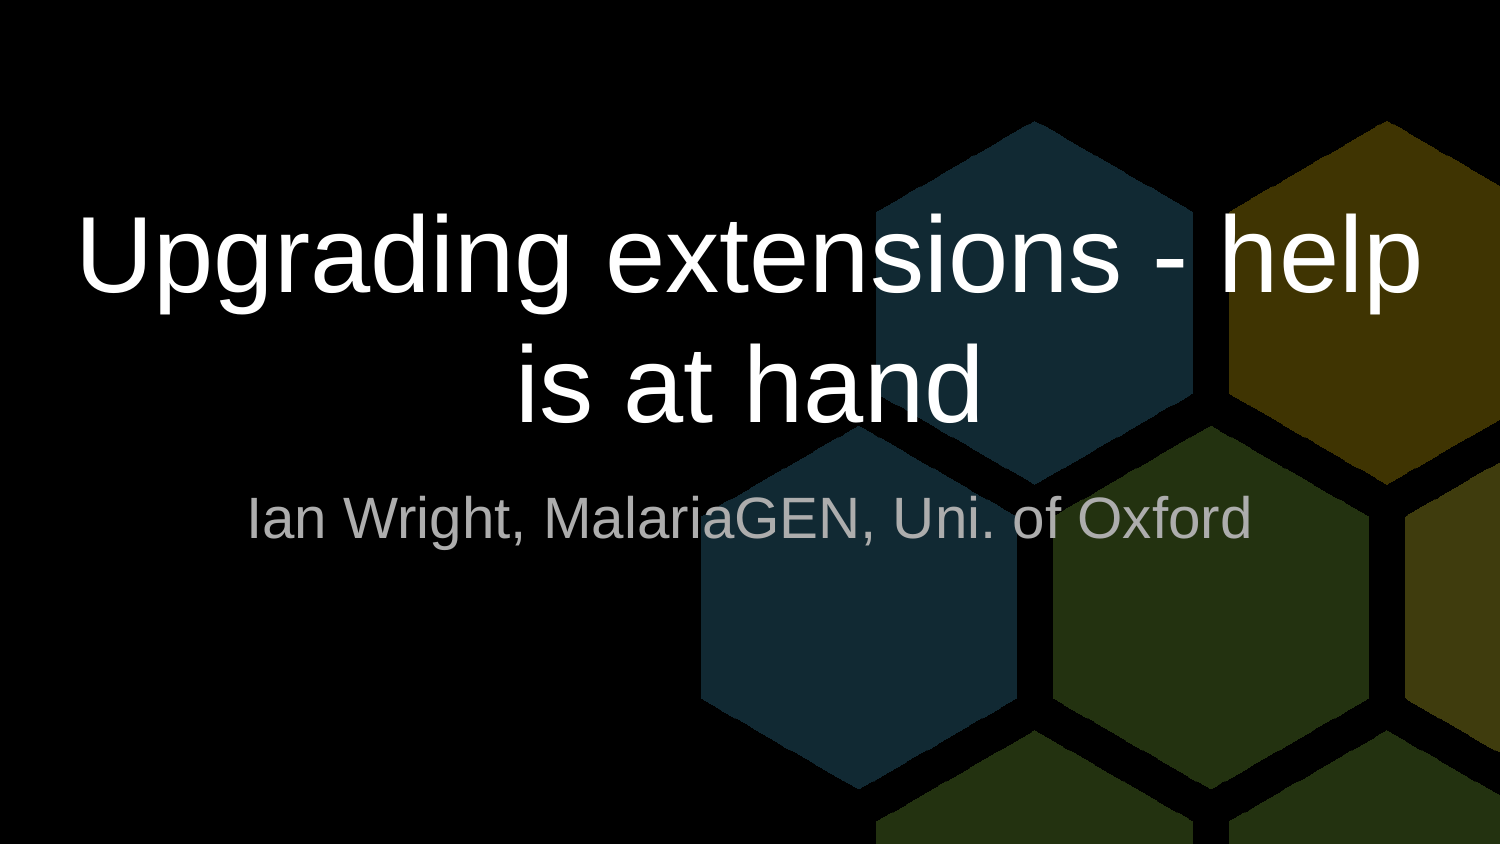

# Upgrading extensions - help is at hand
Ian Wright, MalariaGEN, Uni. of Oxford